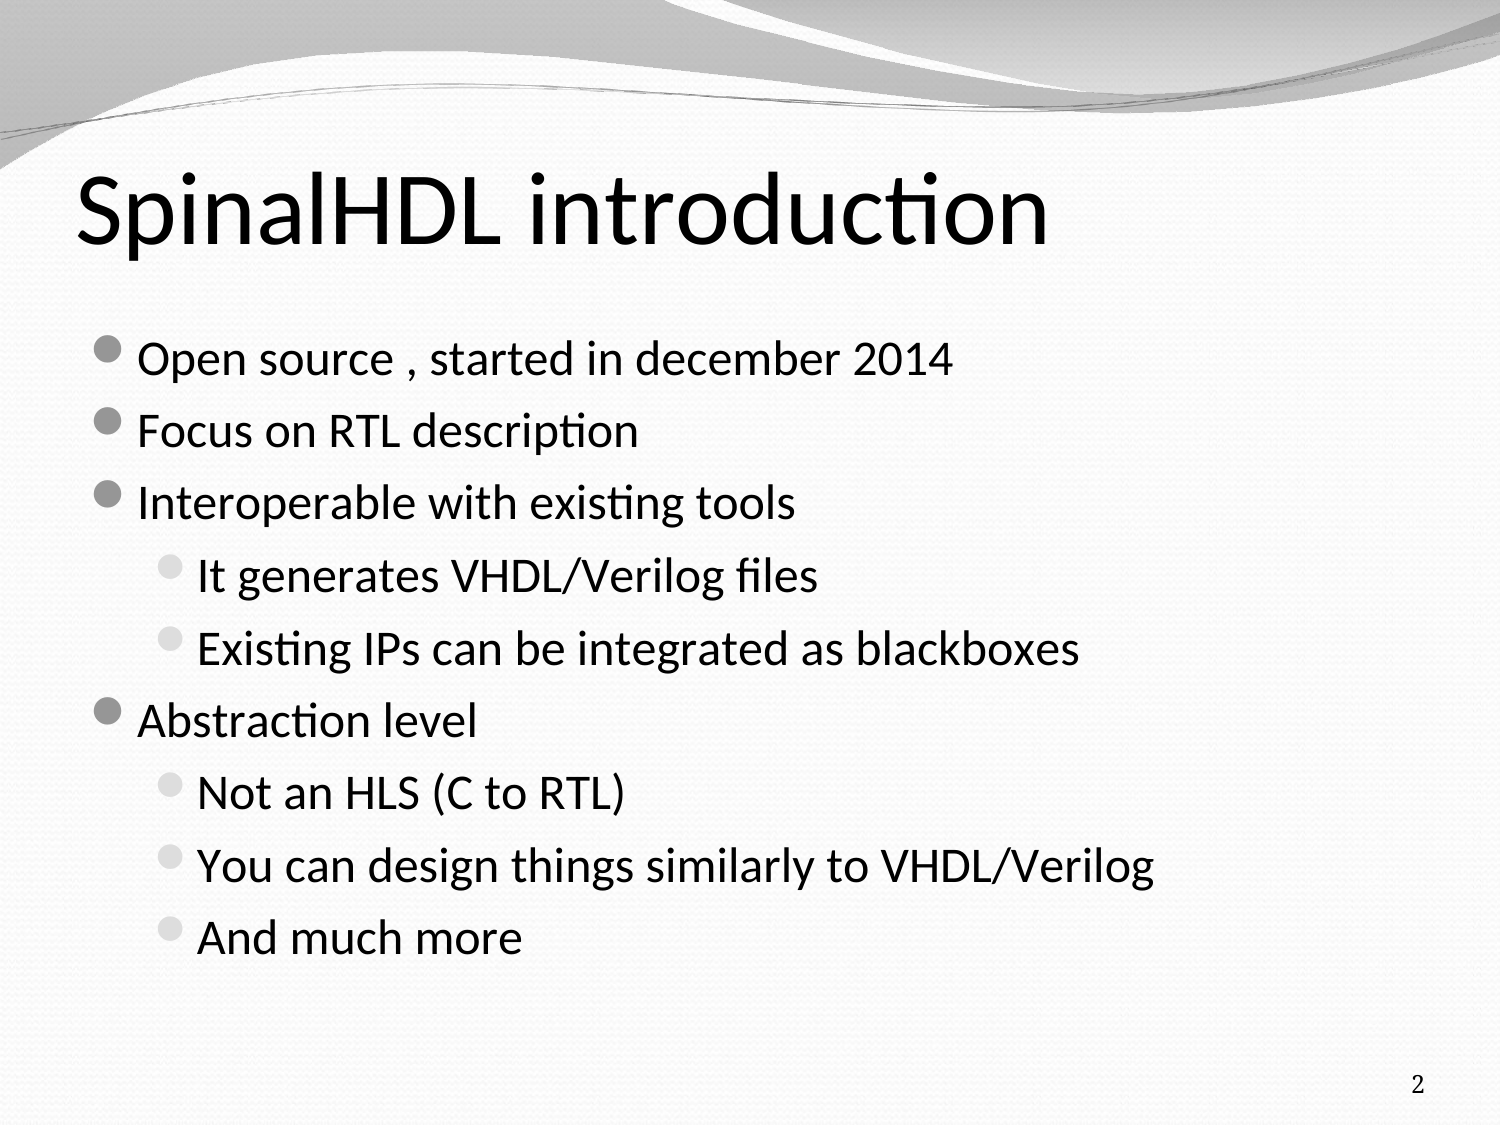

SpinalHDL introduction
# Open source , started in december 2014
Focus on RTL description
Interoperable with existing tools
It generates VHDL/Verilog files
Existing IPs can be integrated as blackboxes
Abstraction level
Not an HLS (C to RTL)
You can design things similarly to VHDL/Verilog
And much more